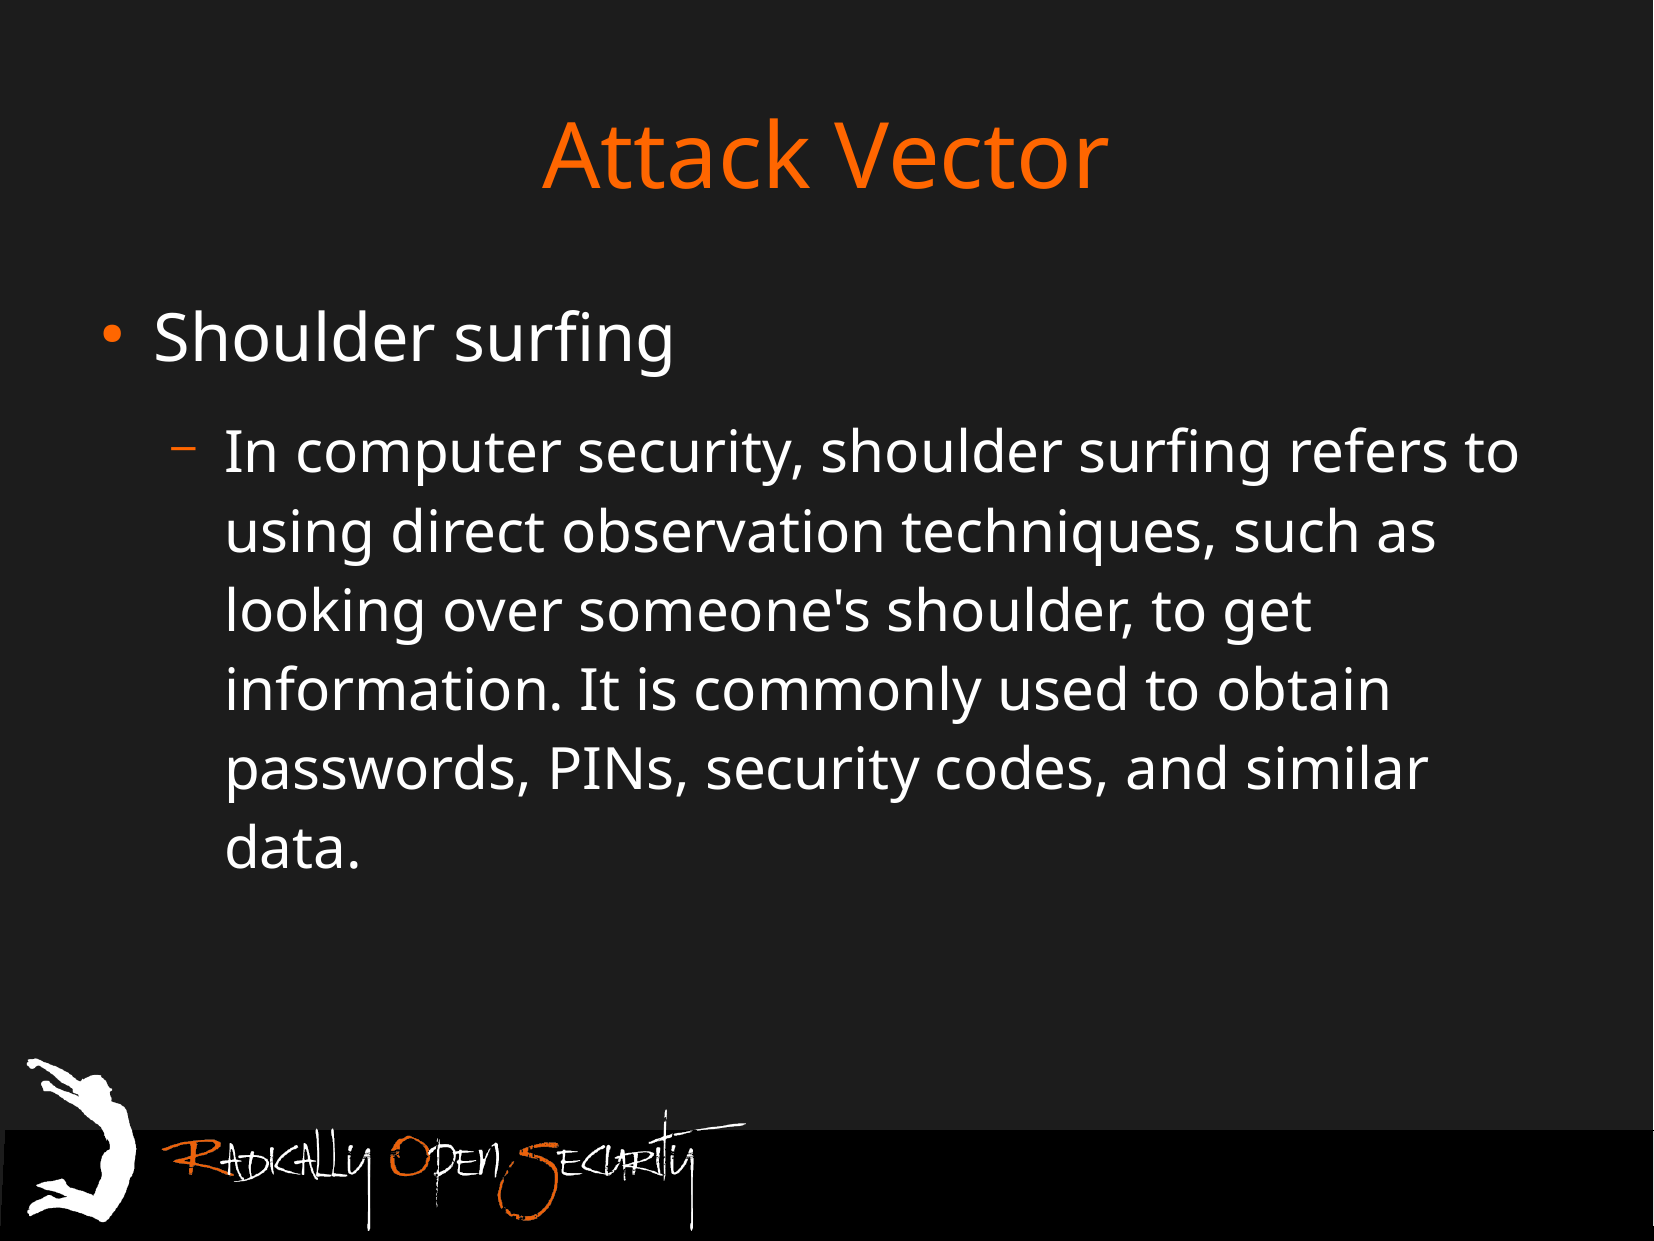

# Attack Vector
Shoulder surfing
In computer security, shoulder surfing refers to using direct observation techniques, such as looking over someone's shoulder, to get information. It is commonly used to obtain passwords, PINs, security codes, and similar data.